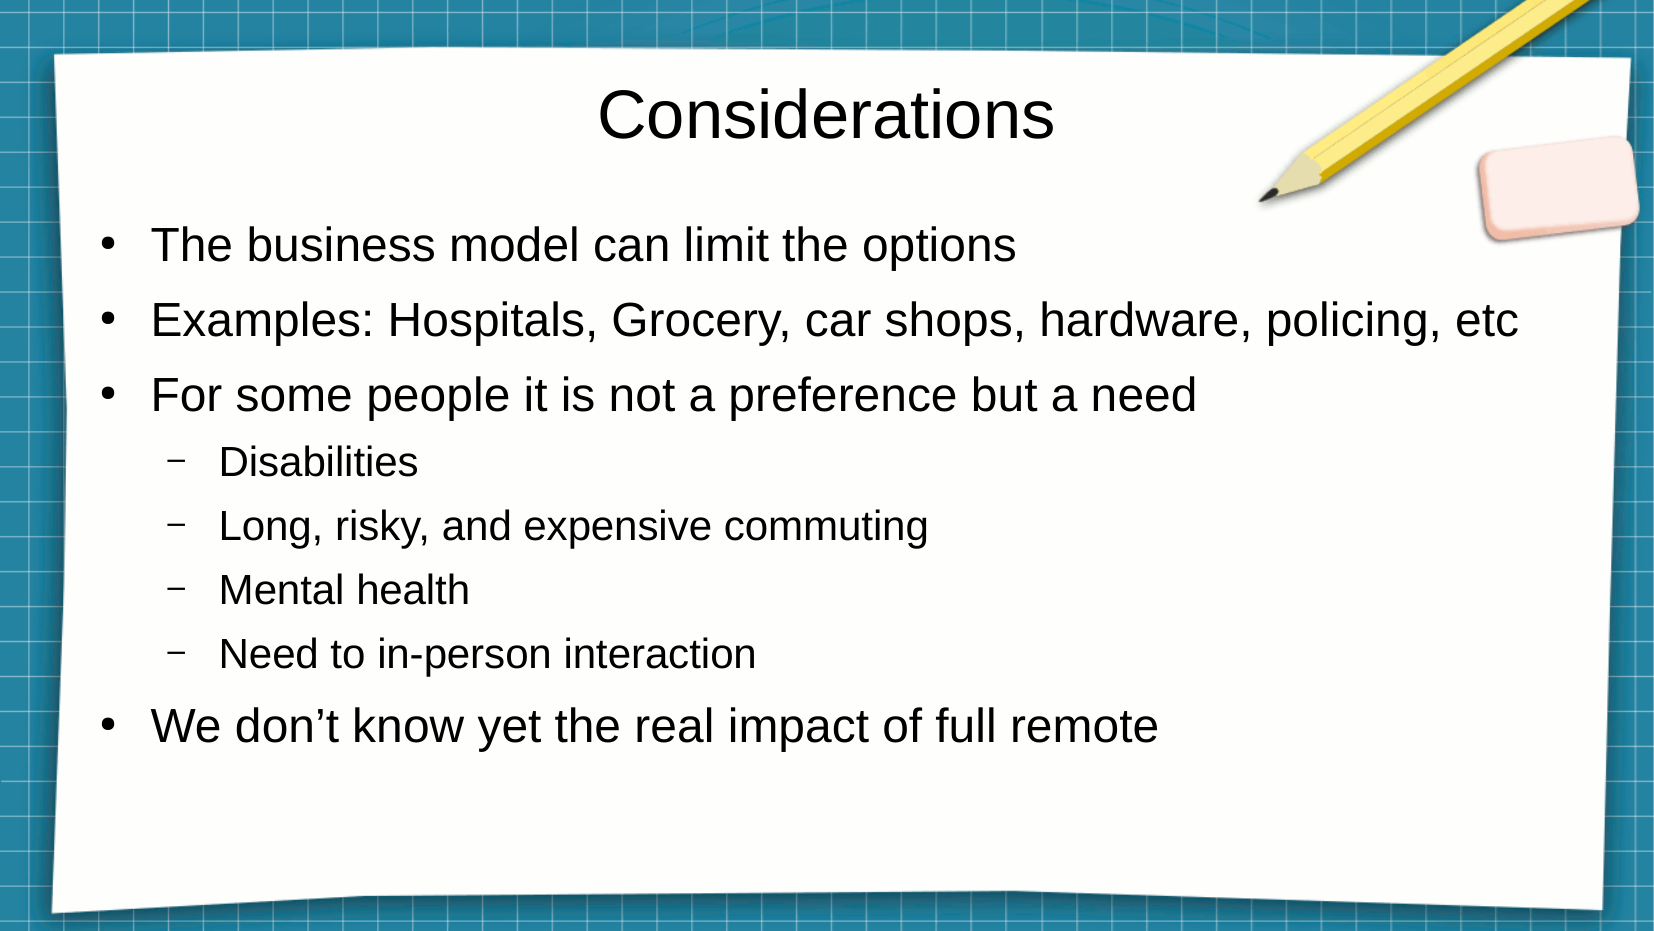

# Considerations
The business model can limit the options
Examples: Hospitals, Grocery, car shops, hardware, policing, etc
For some people it is not a preference but a need
Disabilities
Long, risky, and expensive commuting
Mental health
Need to in-person interaction
We don’t know yet the real impact of full remote